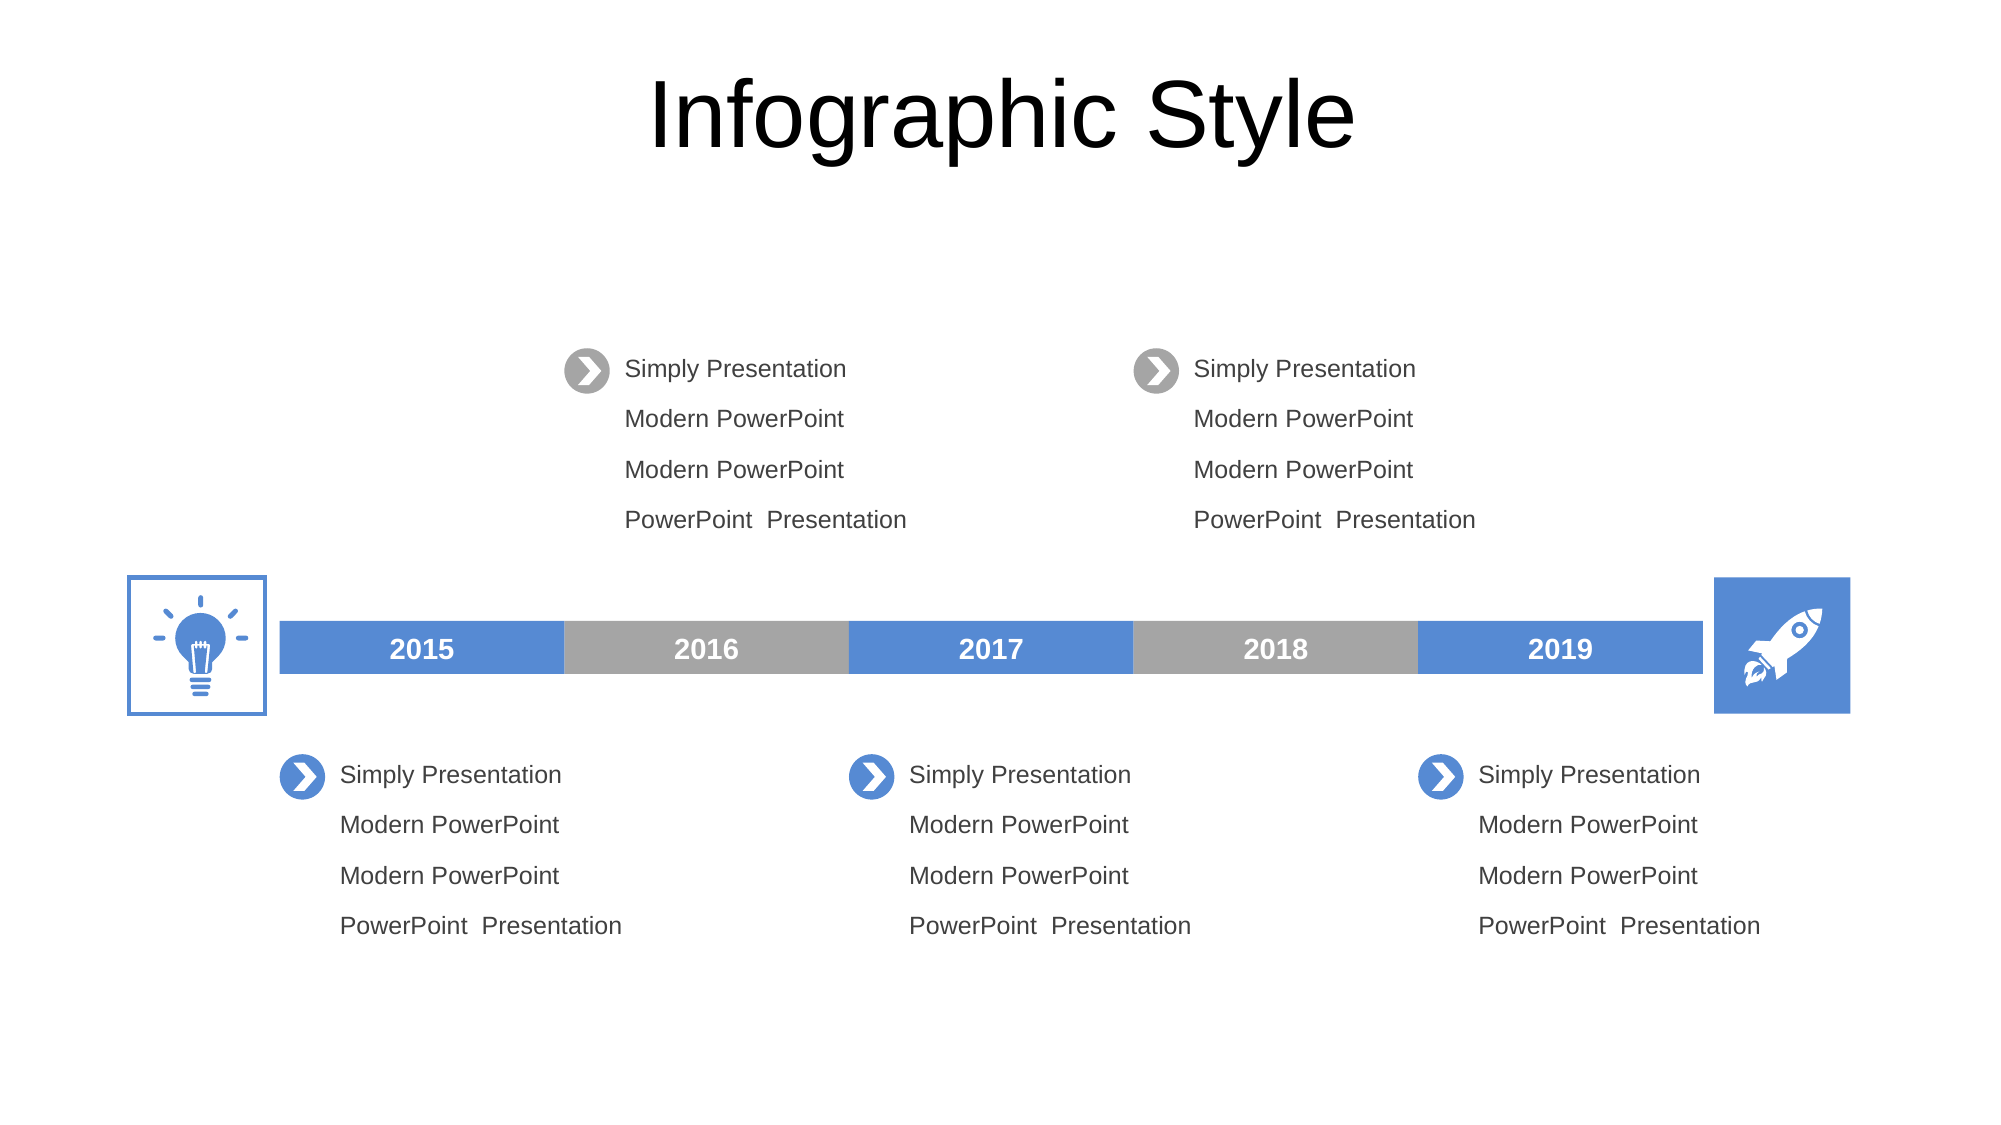

# Infographic Style
Simply Presentation
Modern PowerPoint
Modern PowerPoint
PowerPoint Presentation
Simply Presentation
Modern PowerPoint
Modern PowerPoint
PowerPoint Presentation
2015
2016
2017
2018
2019
Simply Presentation
Modern PowerPoint
Modern PowerPoint
PowerPoint Presentation
Simply Presentation
Modern PowerPoint
Modern PowerPoint
PowerPoint Presentation
Simply Presentation
Modern PowerPoint
Modern PowerPoint
PowerPoint Presentation